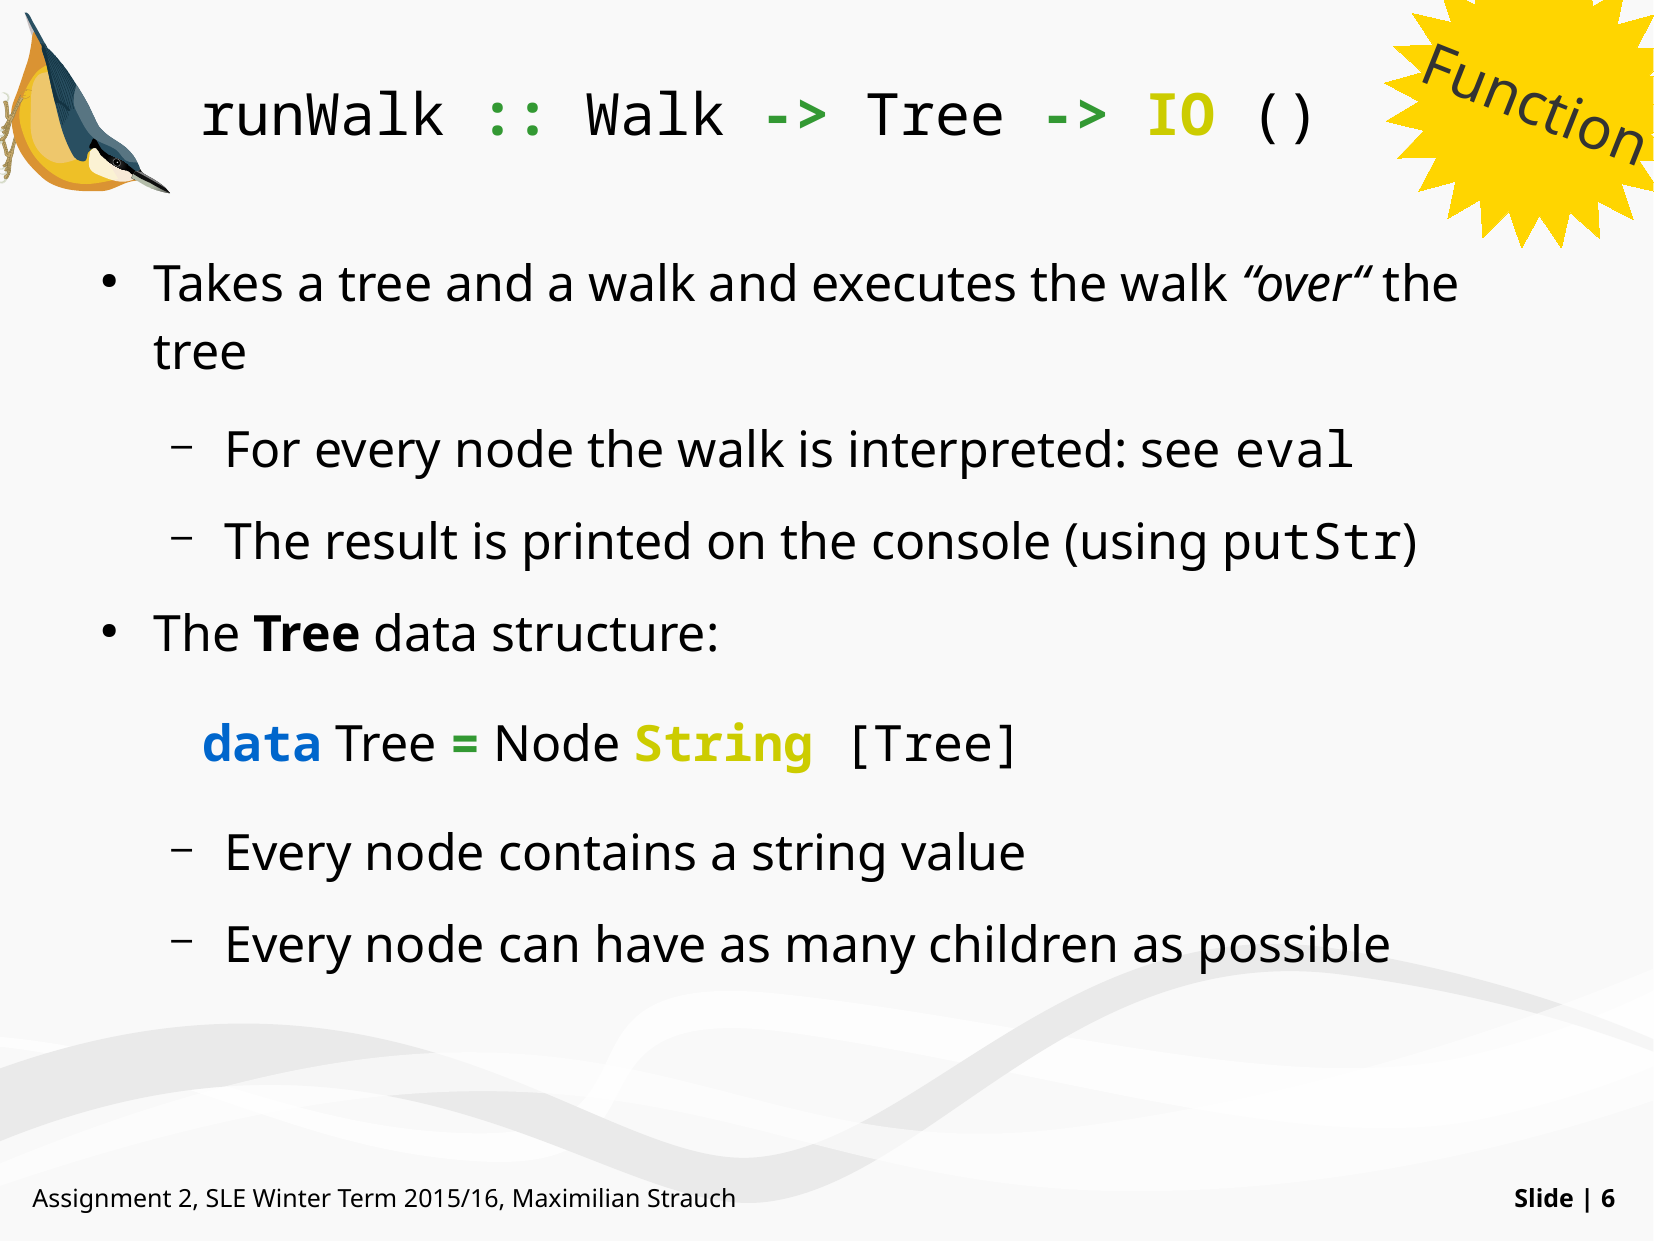

Function
# runWalk :: Walk -> Tree -> IO ()
Takes a tree and a walk and executes the walk “over“ the tree
For every node the walk is interpreted: see eval
The result is printed on the console (using putStr)
The Tree data structure:
 data Tree = Node String [Tree]
Every node contains a string value
Every node can have as many children as possible